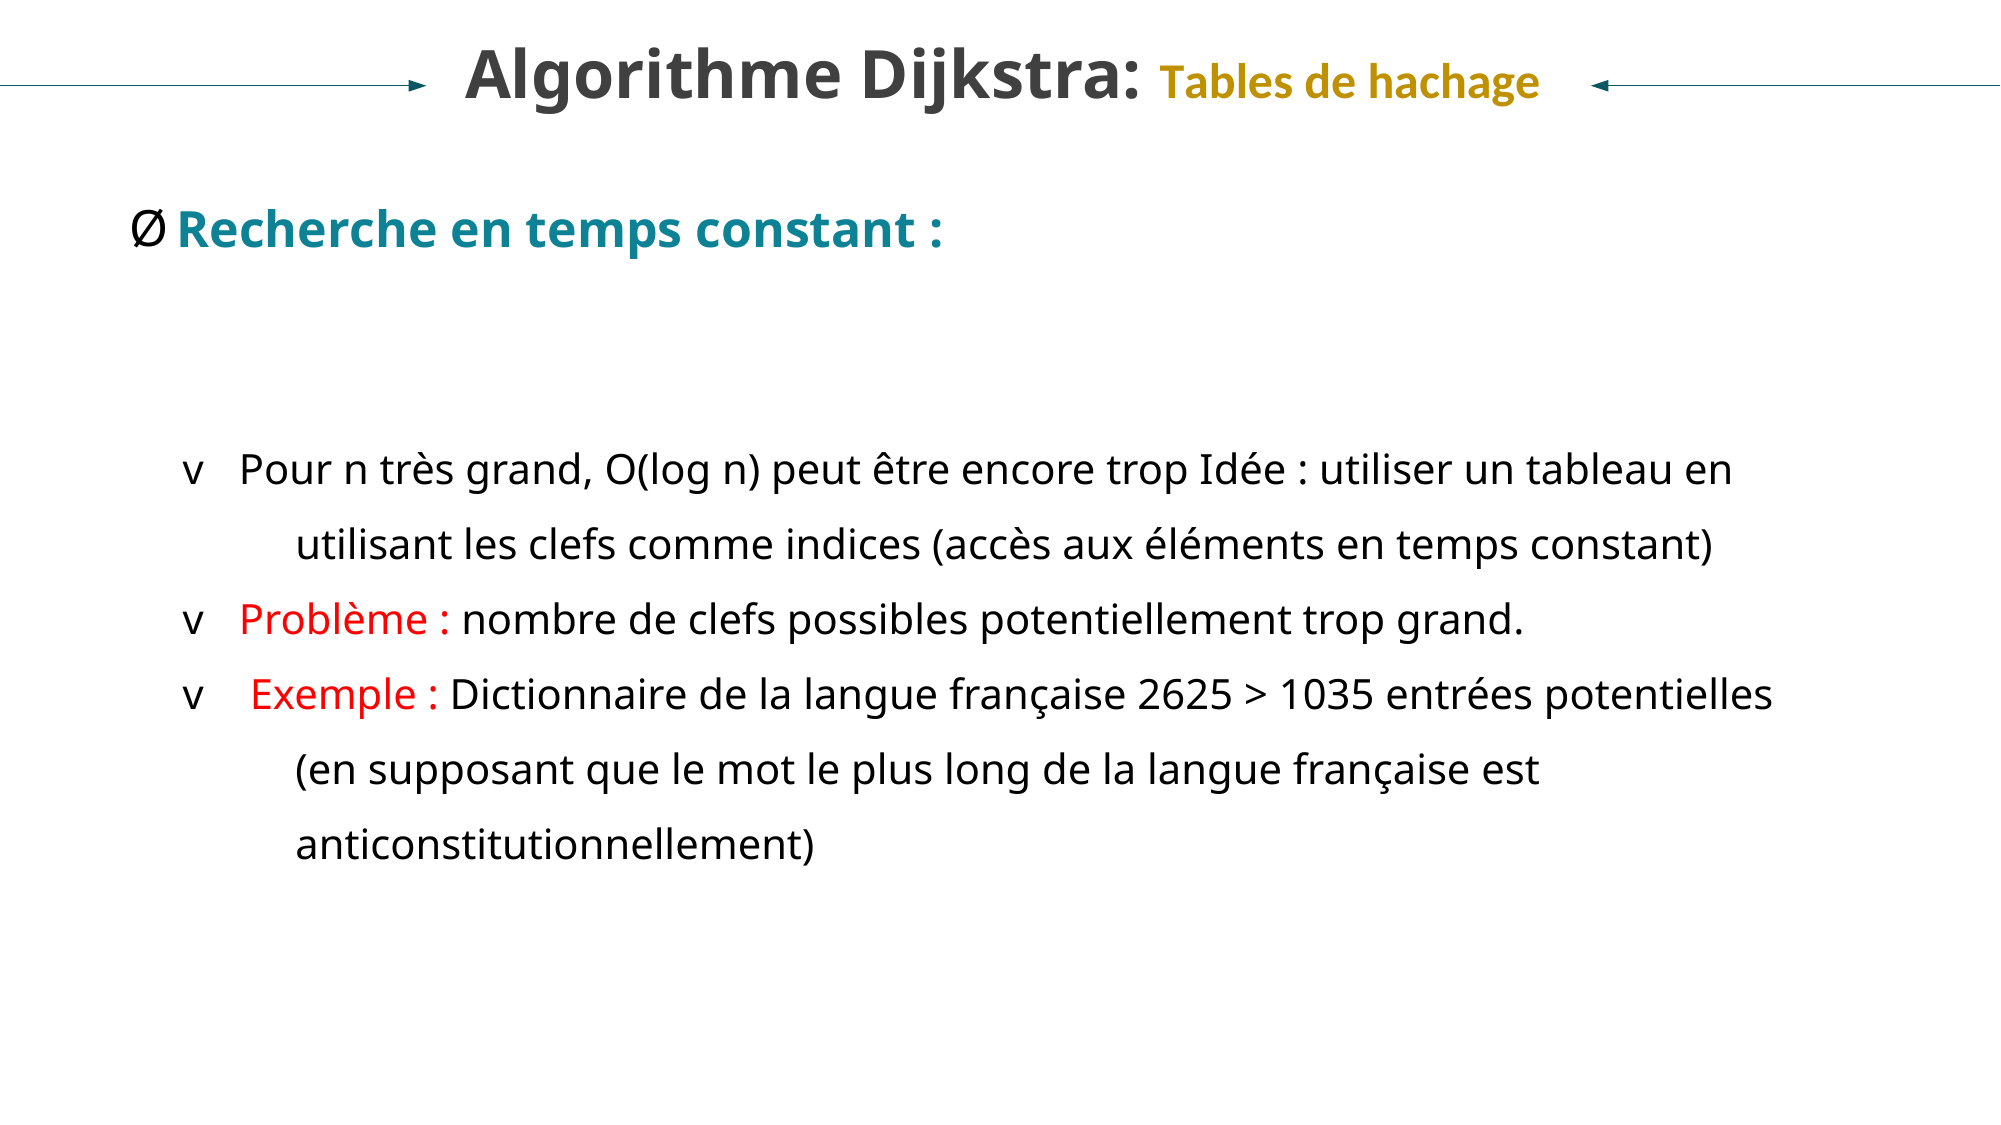

Algorithme Dijkstra: Tables de hachage
# Analyse du projet : diapositive 3
Recherche en temps constant :
Pour n très grand, O(log n) peut être encore trop Idée : utiliser un tableau en utilisant les clefs comme indices (accès aux éléments en temps constant)
Problème : nombre de clefs possibles potentiellement trop grand.
 Exemple : Dictionnaire de la langue française 2625 > 1035 entrées potentielles (en supposant que le mot le plus long de la langue française est anticonstitutionnellement)